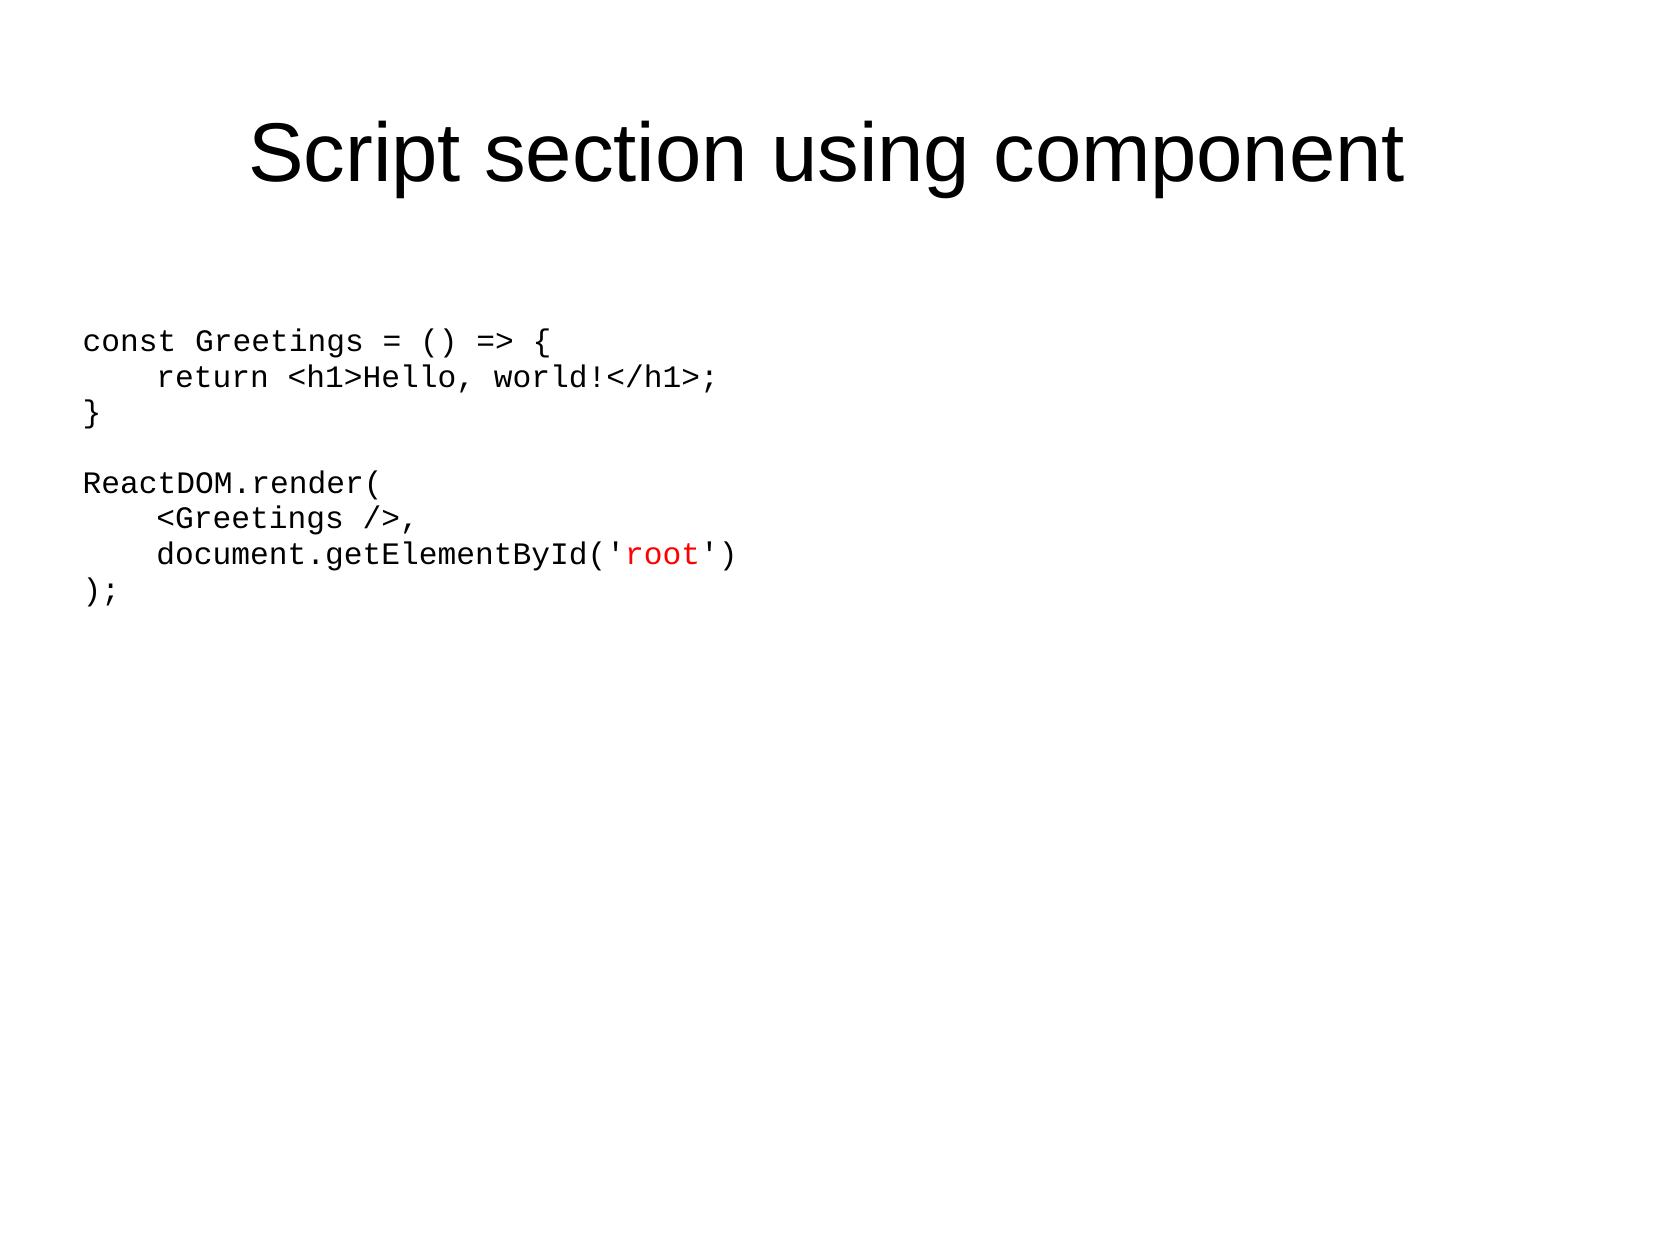

# Script section using component
const Greetings = () => {
	return <h1>Hello, world!</h1>;
}
ReactDOM.render(
	<Greetings />,
	document.getElementById('root')
);